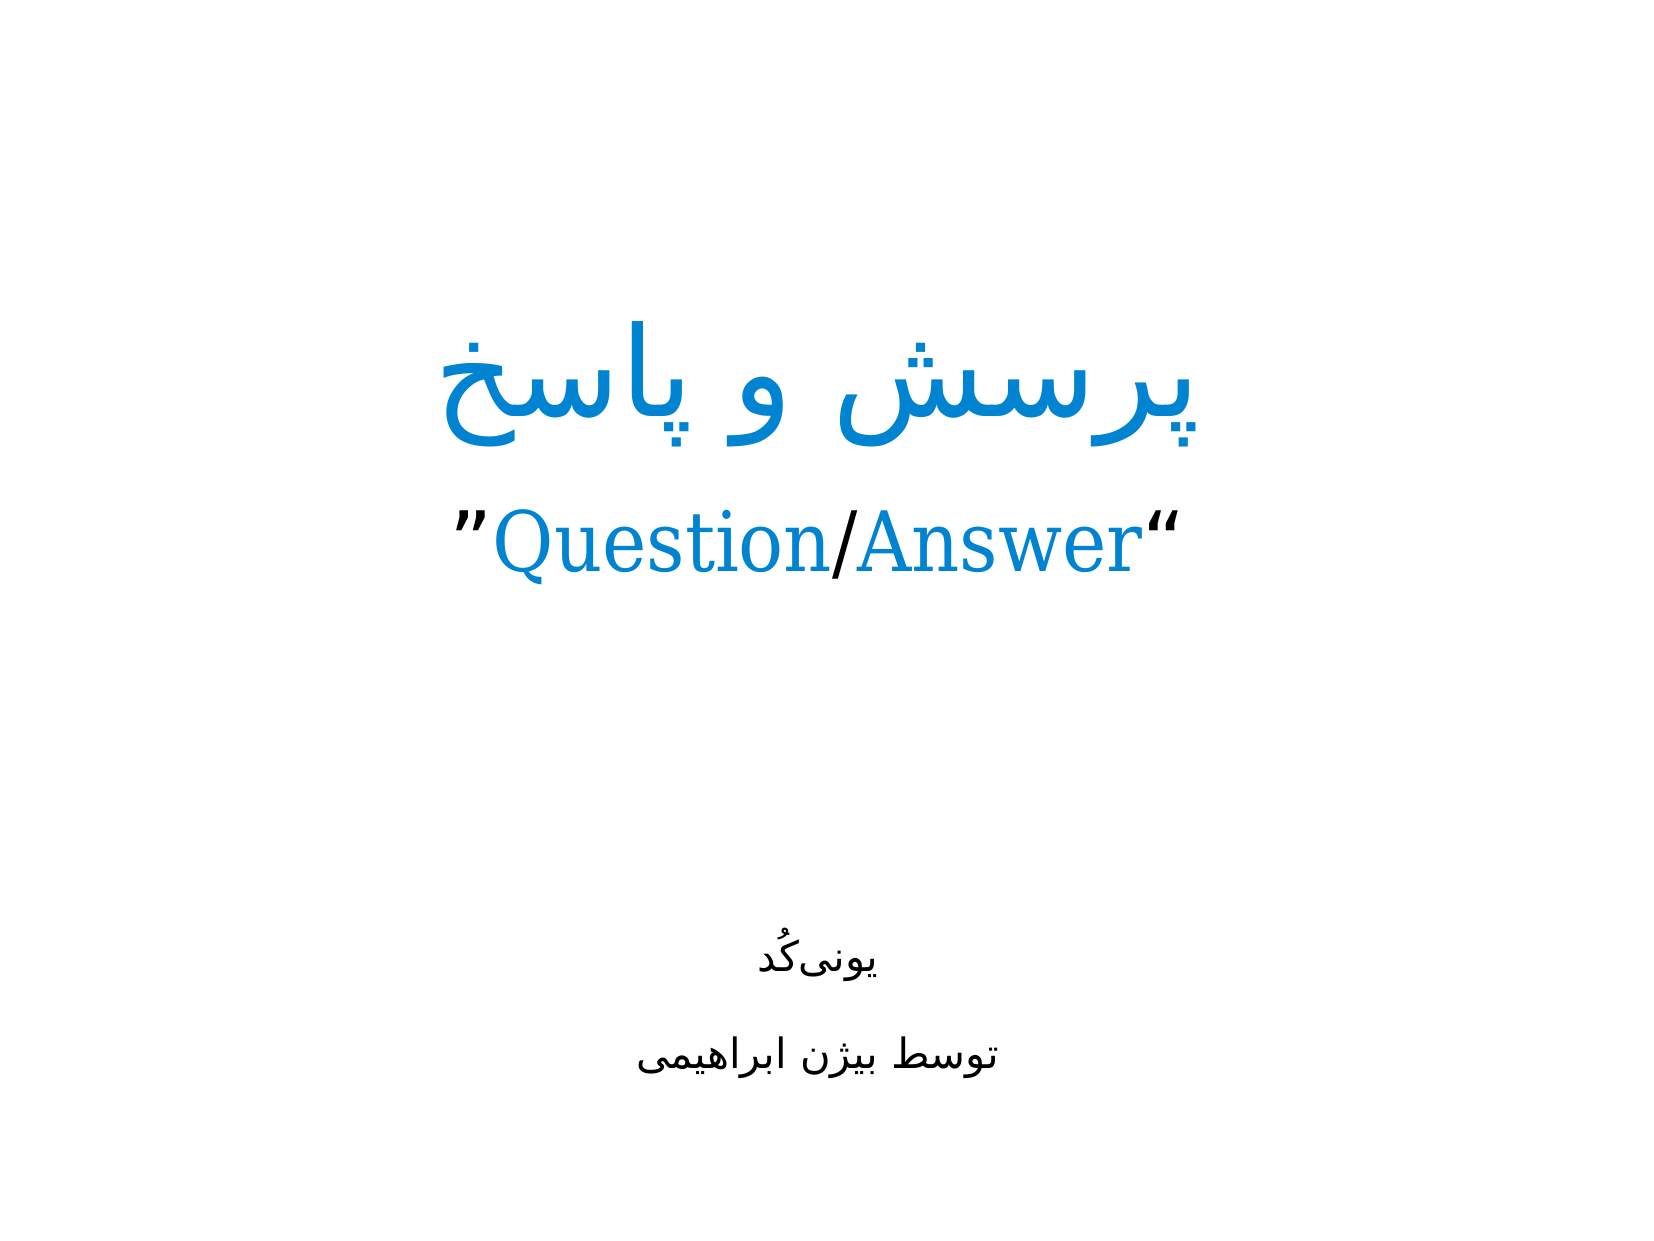

پرسش و پاسخ
“Question/Answer”
یونی‌کُد
توسط بیژن ابراهیمی